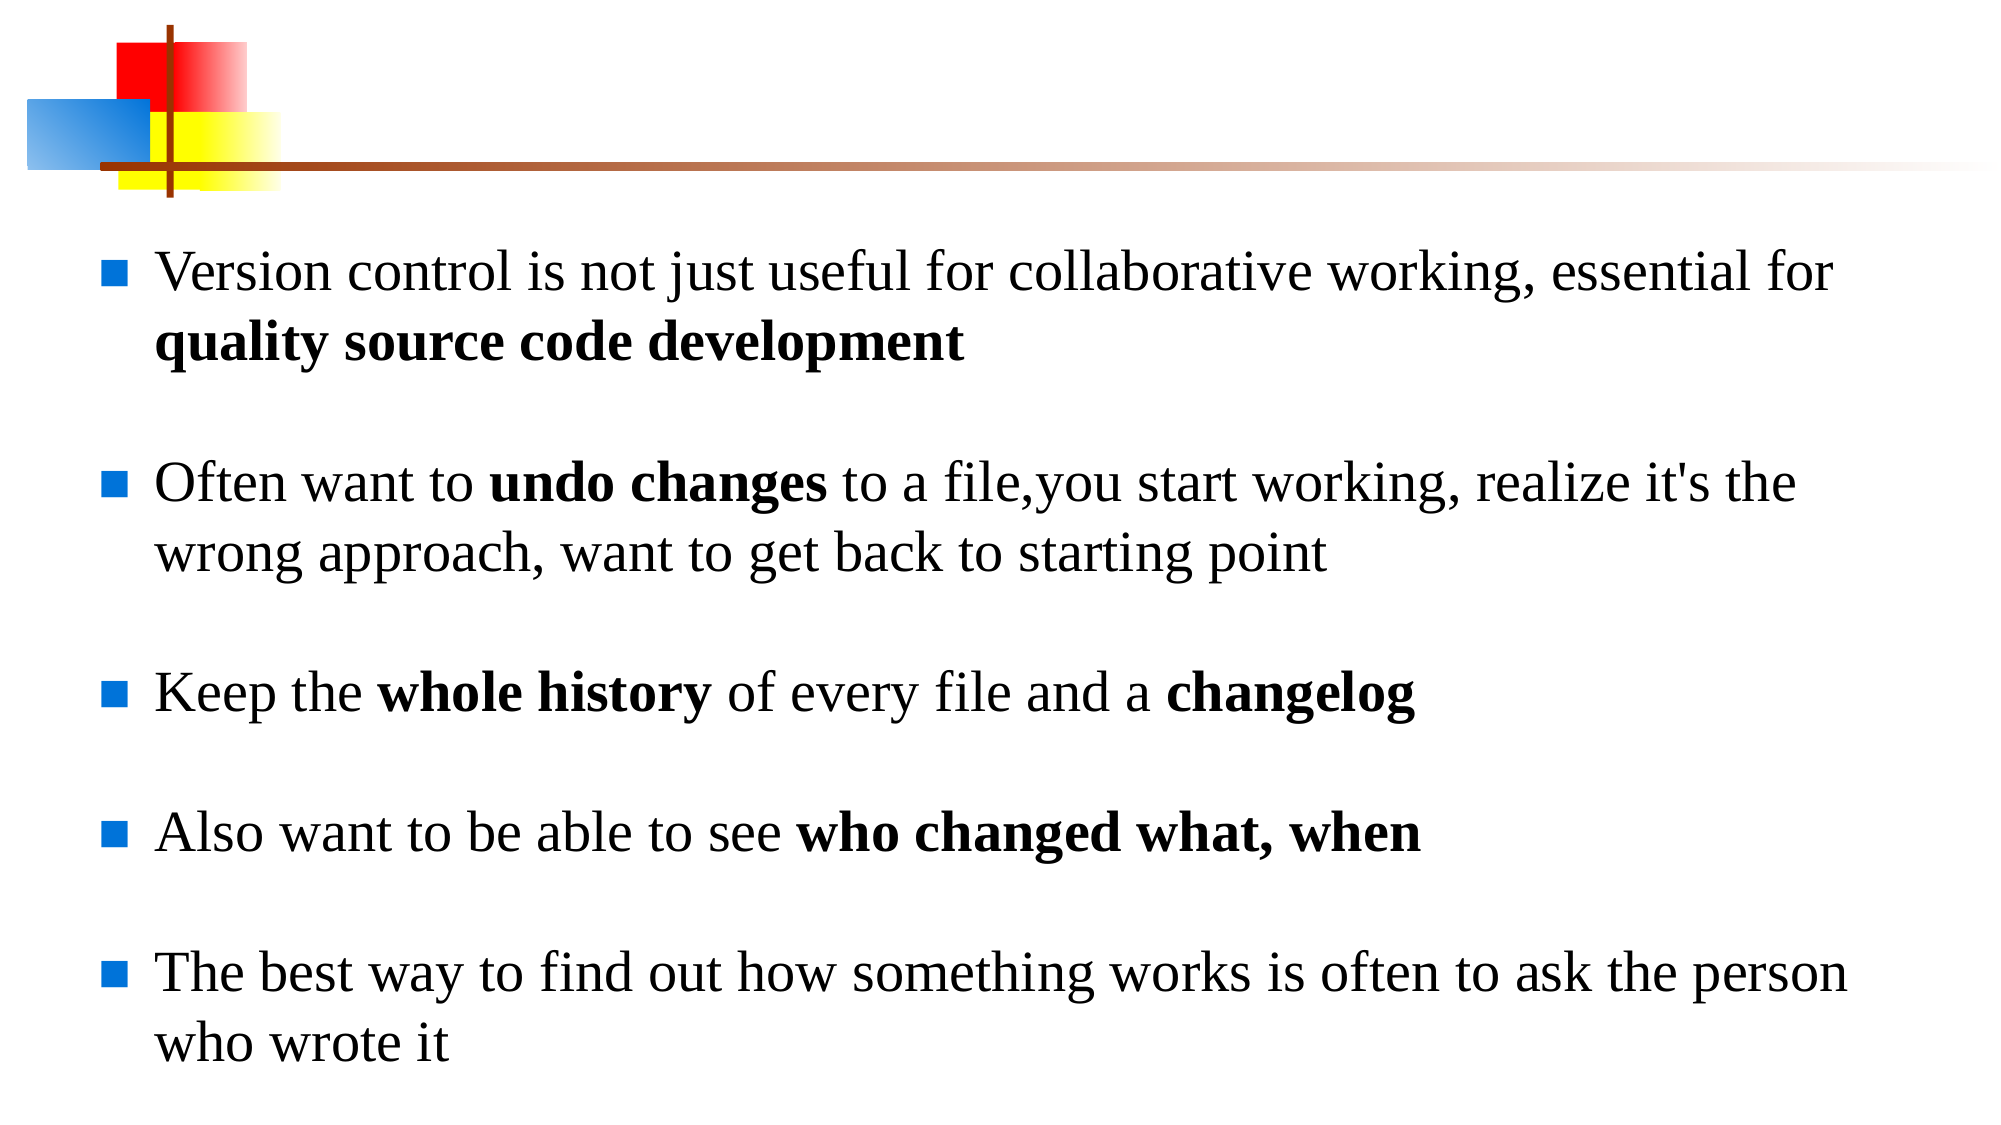

# Version control is not just useful for collaborative working, essential for quality source code development
Often want to undo changes to a file,you start working, realize it's the wrong approach, want to get back to starting point
Keep the whole history of every file and a changelog
Also want to be able to see who changed what, when
The best way to find out how something works is often to ask the person who wrote it